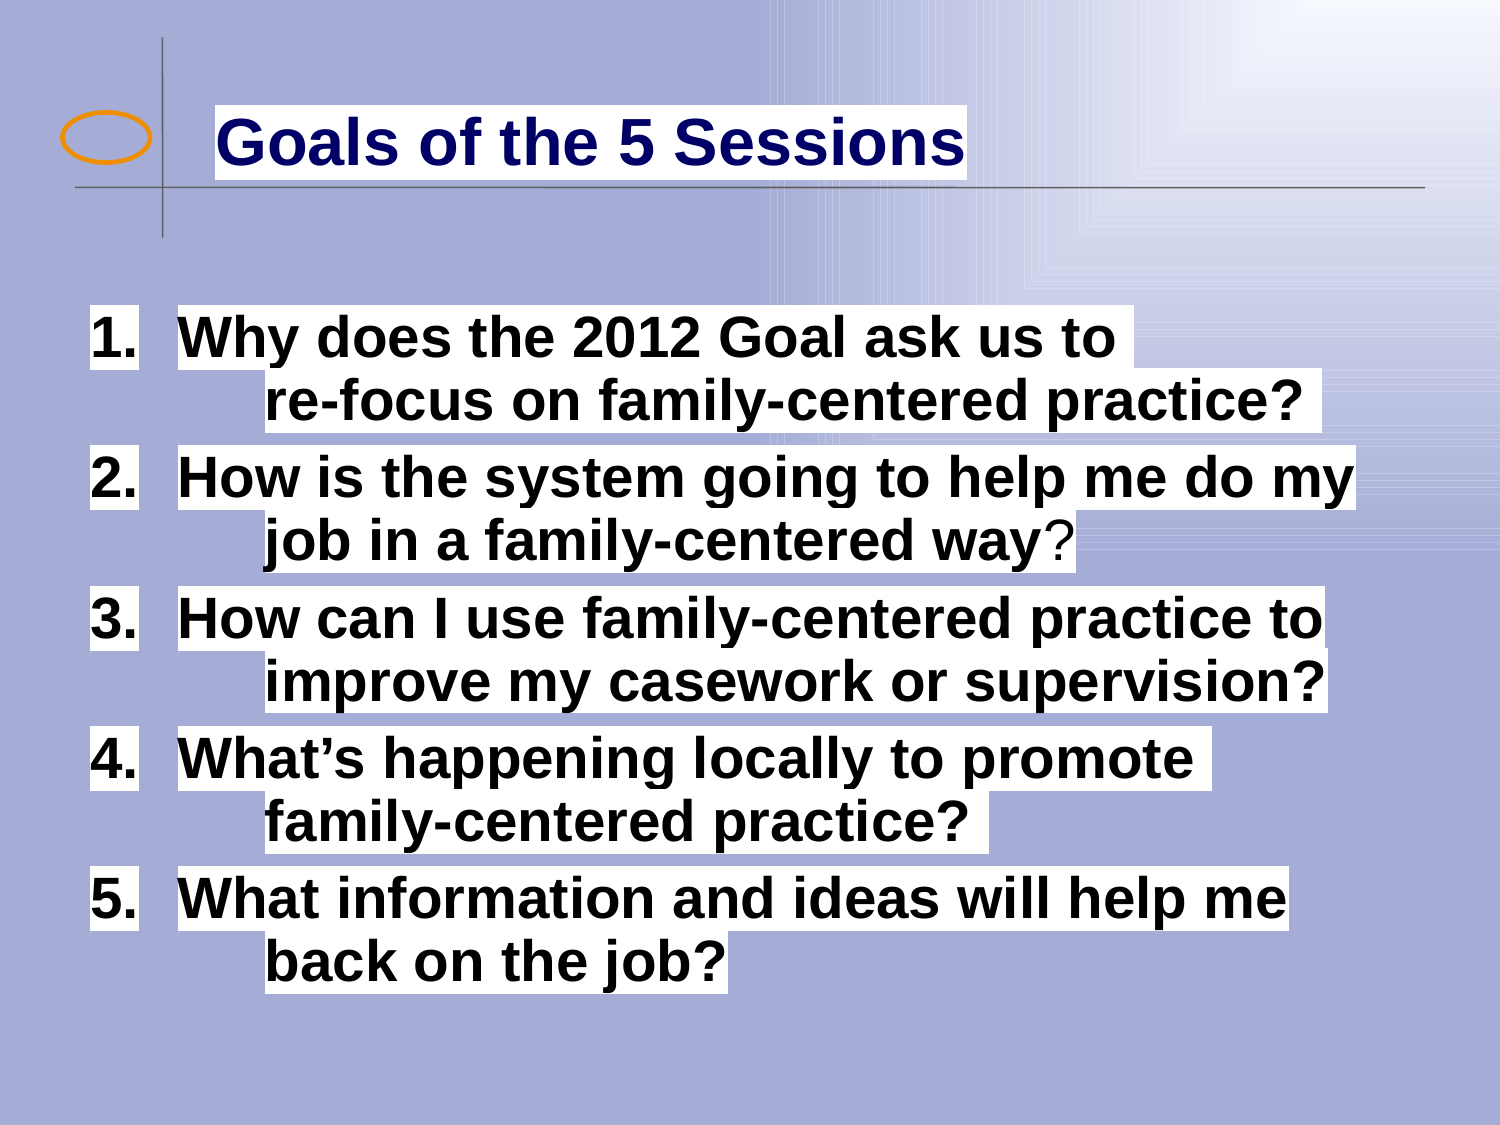

# Goals of the 5 Sessions
Why does the 2012 Goal ask us to
re-focus on family-centered practice?
How is the system going to help me do my job in a family-centered way?
How can I use family-centered practice to improve my casework or supervision?
What’s happening locally to promote
family-centered practice?
What information and ideas will help me back on the job?